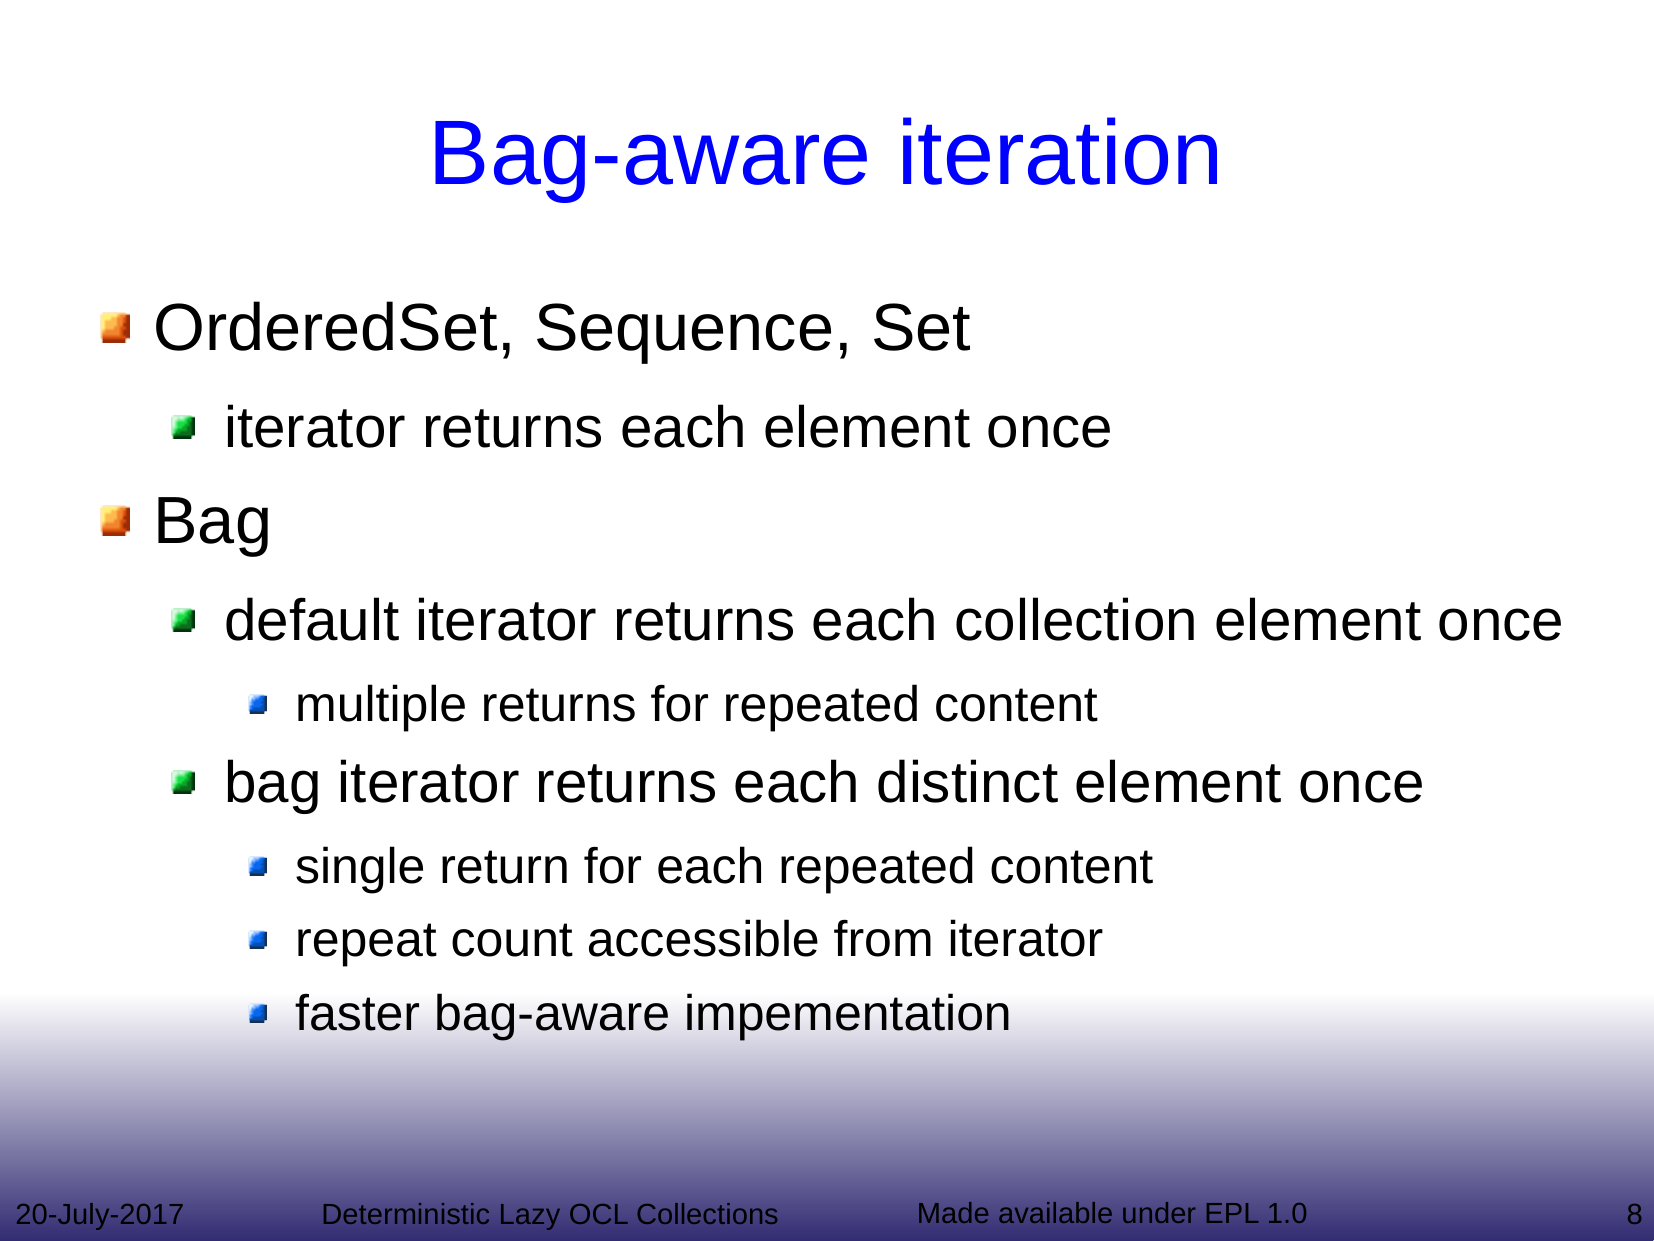

# Bag-aware iteration
OrderedSet, Sequence, Set
iterator returns each element once
Bag
default iterator returns each collection element once
multiple returns for repeated content
bag iterator returns each distinct element once
single return for each repeated content
repeat count accessible from iterator
faster bag-aware impementation
20-July-2017
Deterministic Lazy OCL Collections
8